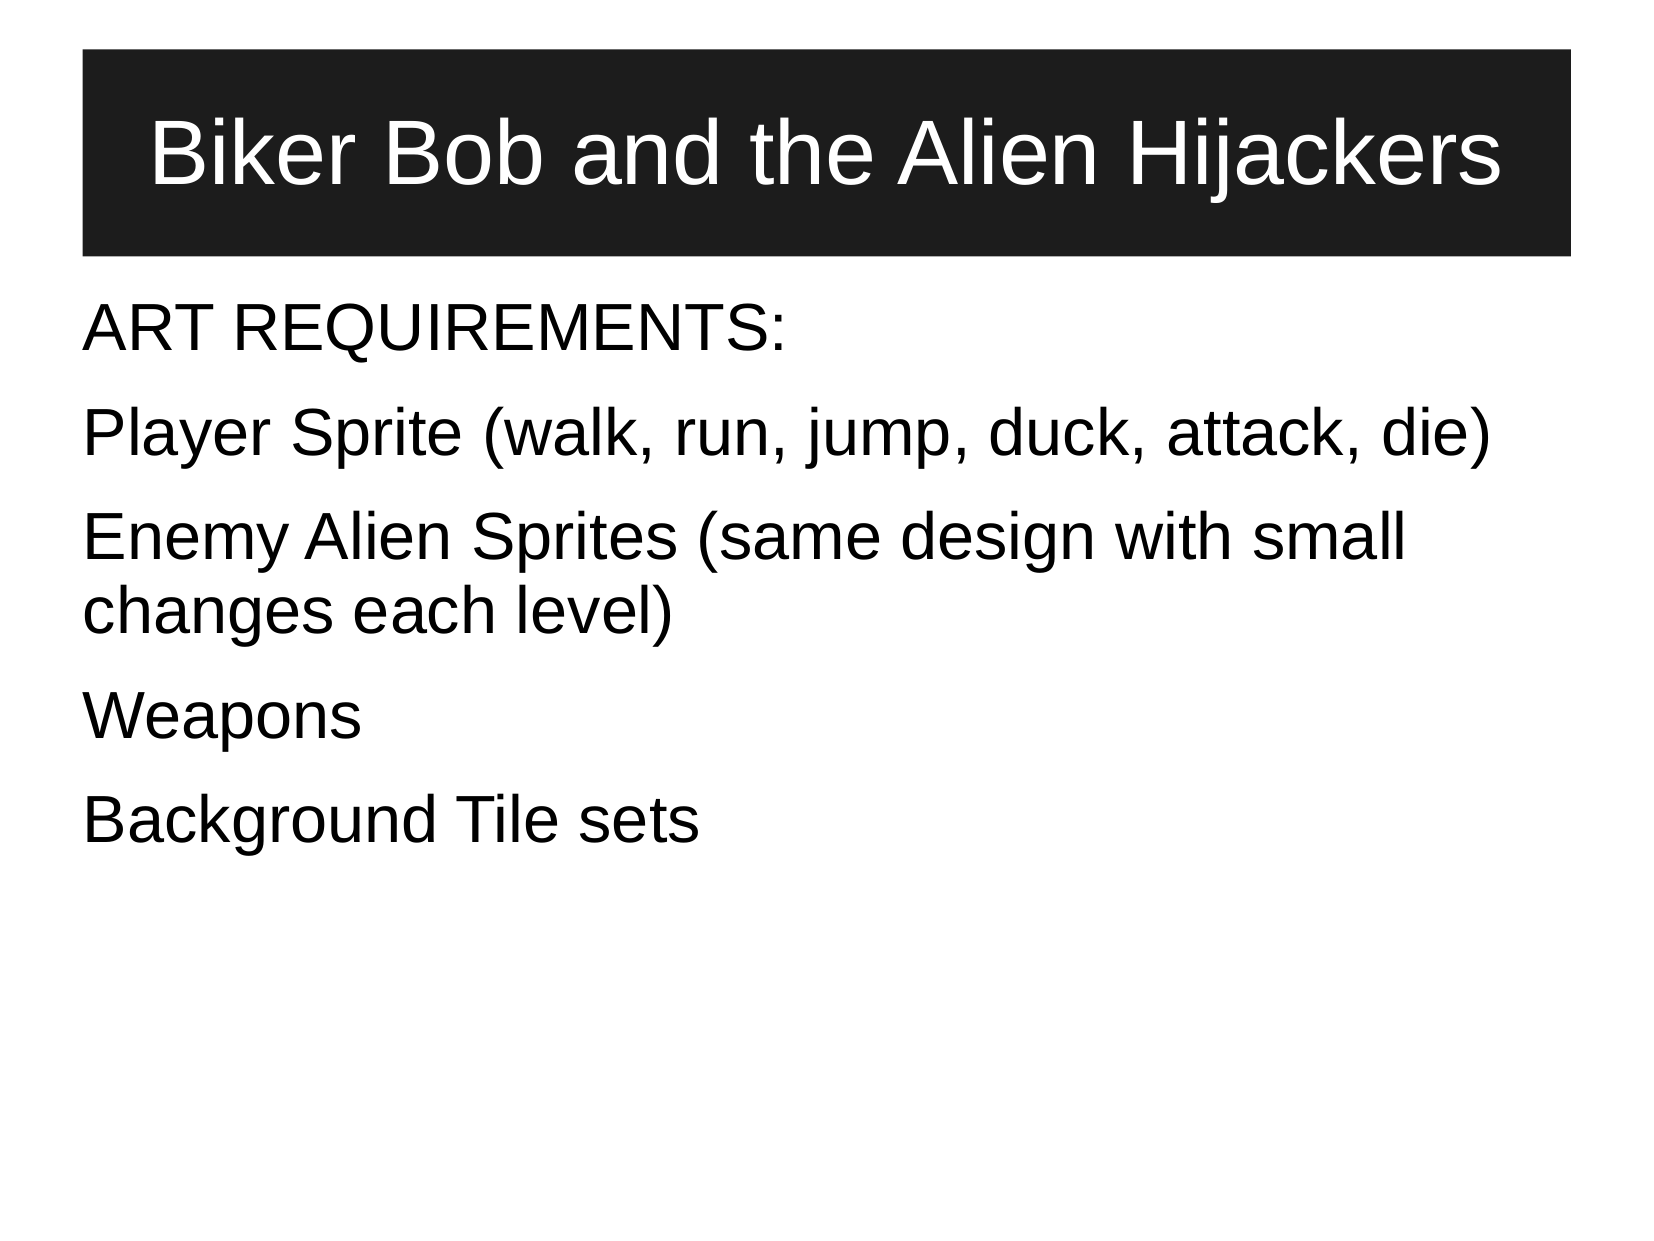

#
Biker Bob and the Alien Hijackers
ART REQUIREMENTS:
Player Sprite (walk, run, jump, duck, attack, die)
Enemy Alien Sprites (same design with small changes each level)
Weapons
Background Tile sets